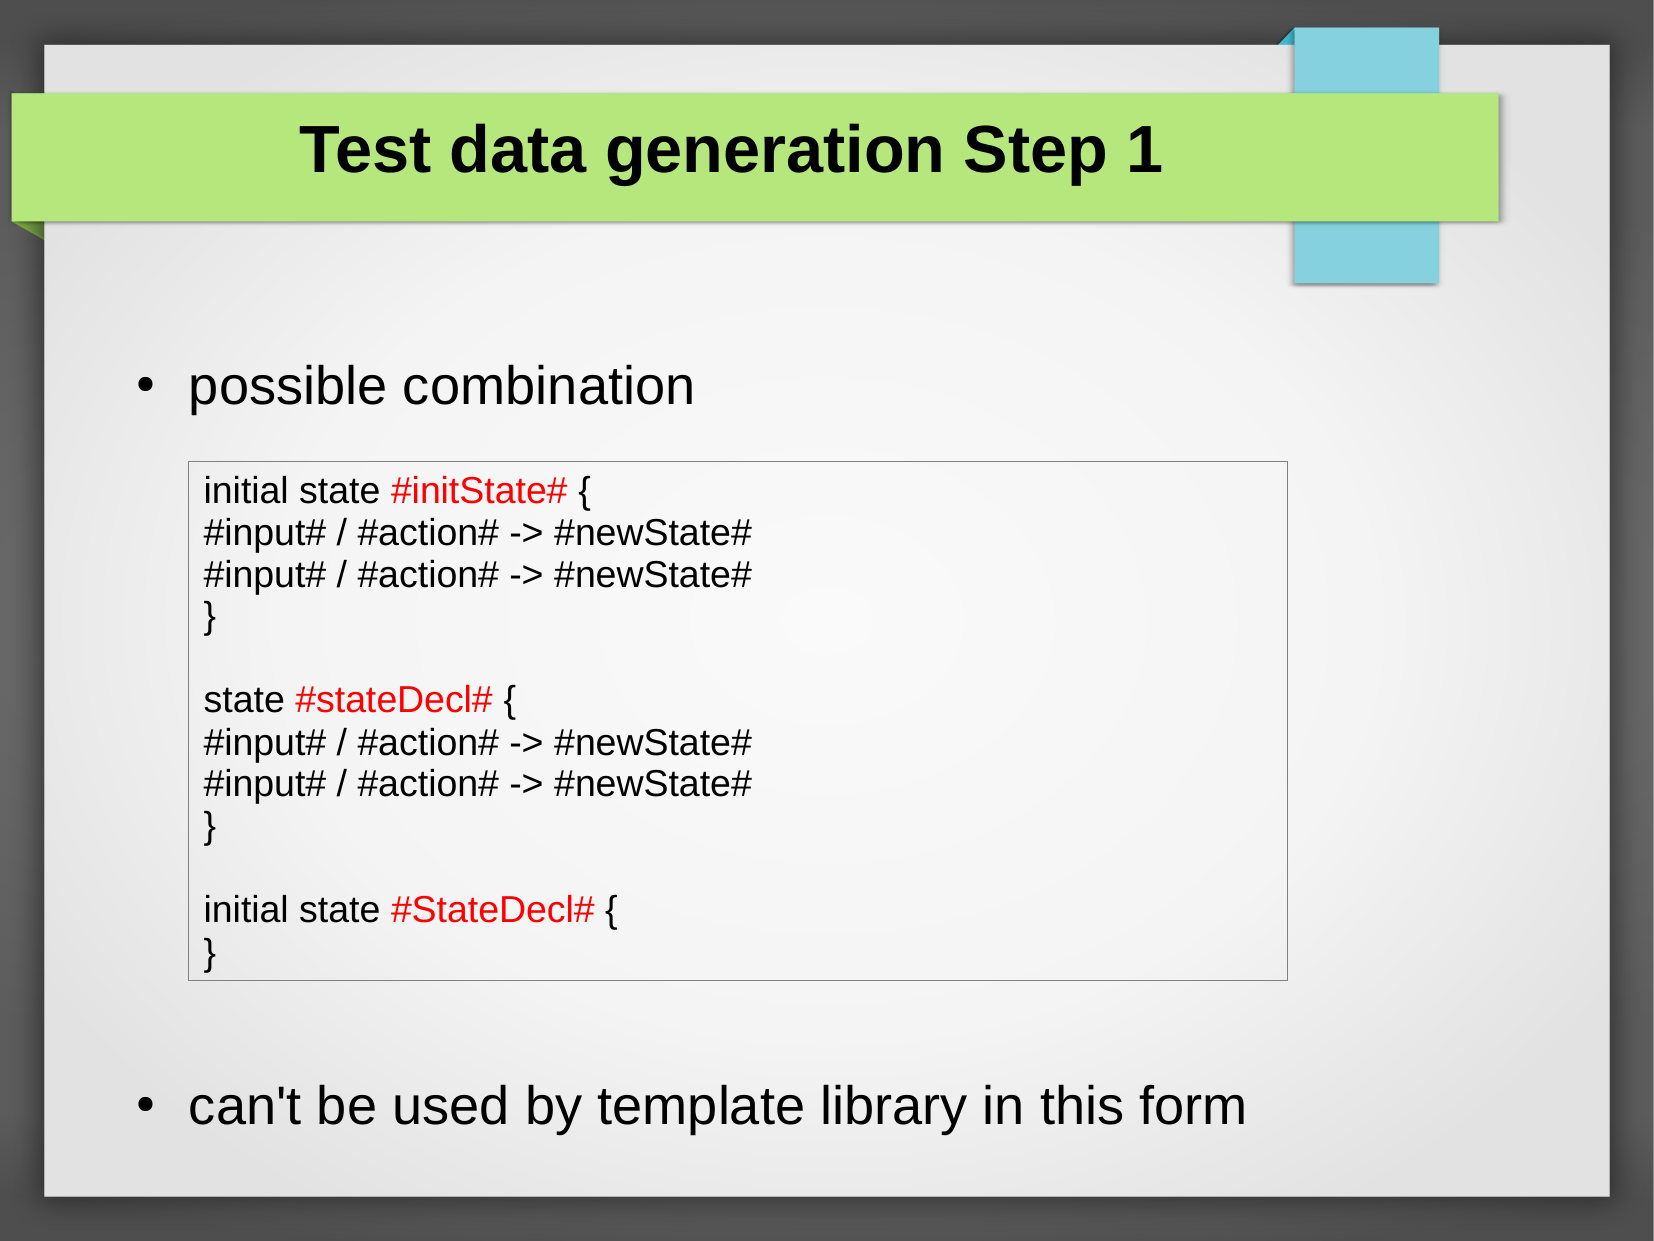

Test data generation Step 1
# possible combination
can't be used by template library in this form
initial state #initState# {
#input# / #action# -> #newState#
#input# / #action# -> #newState#
}
state #stateDecl# {
#input# / #action# -> #newState#
#input# / #action# -> #newState#
}
initial state #StateDecl# {
}